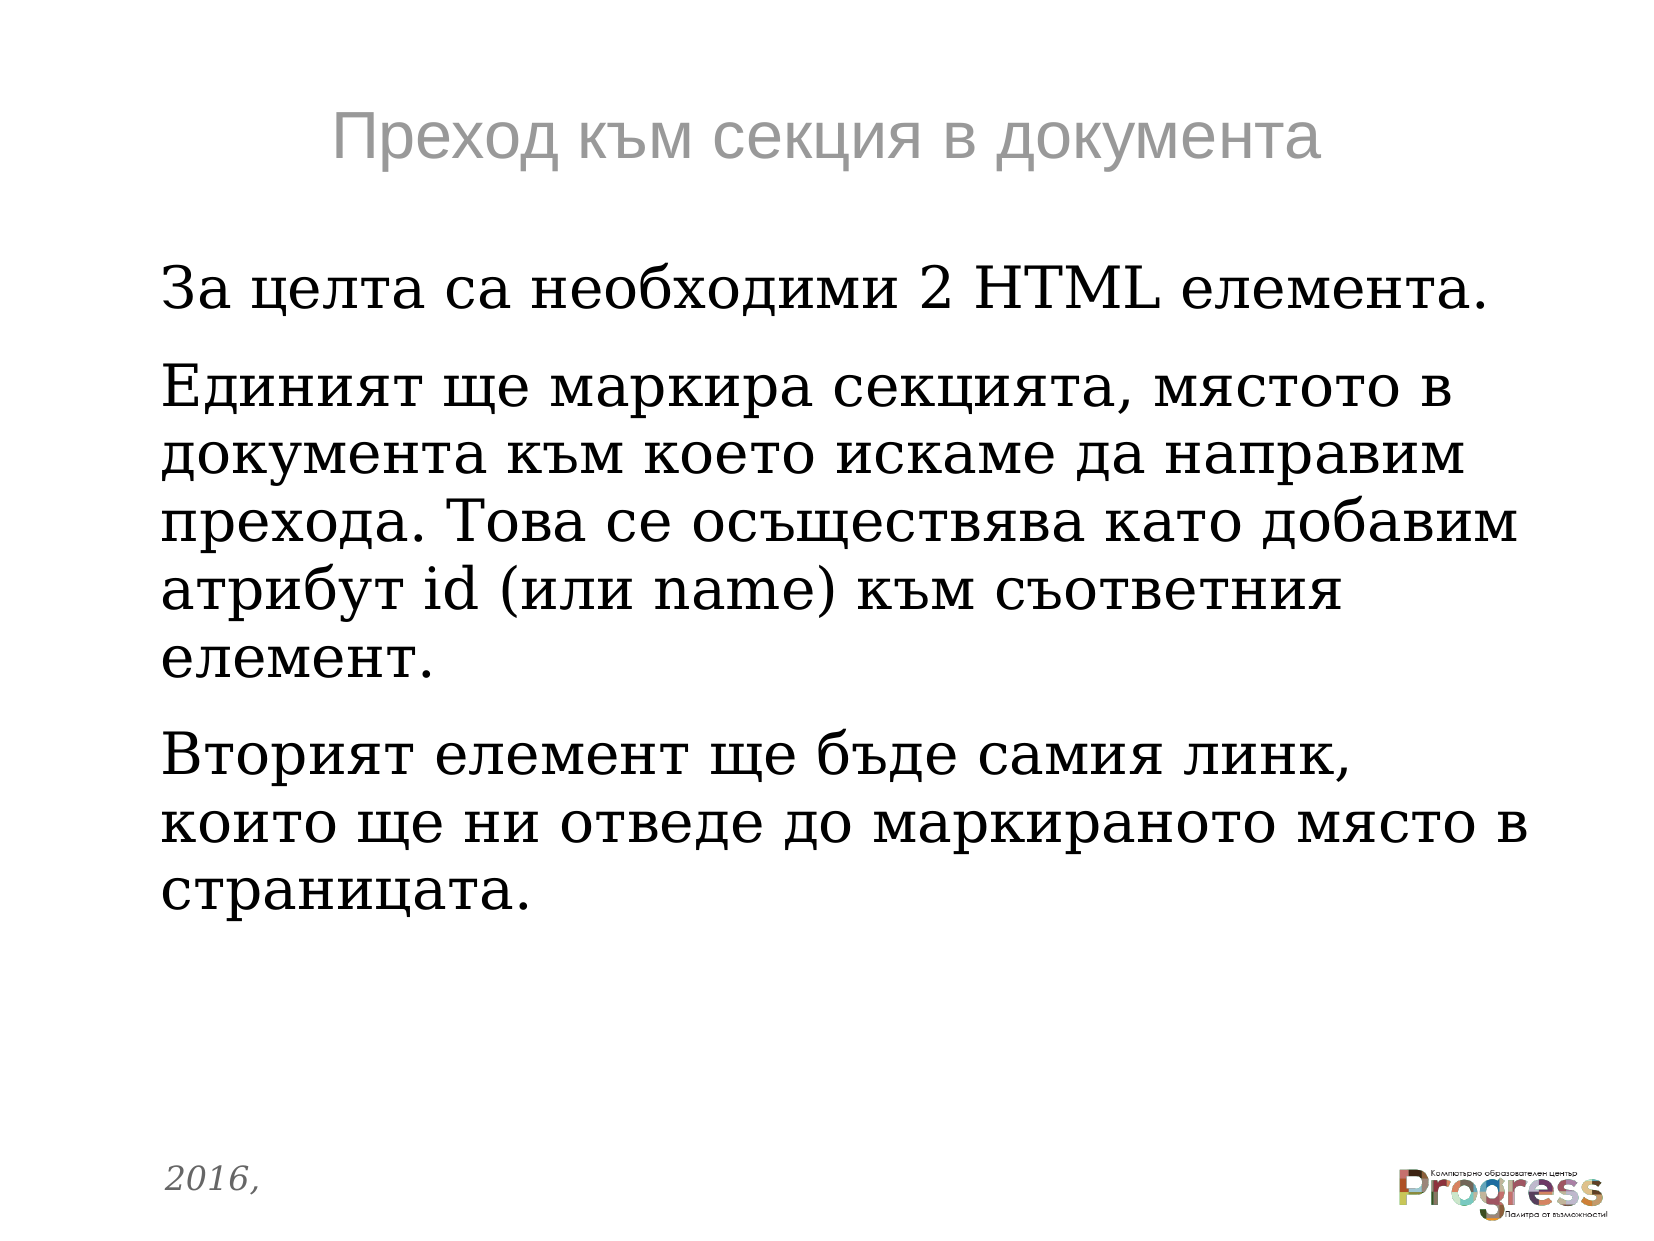

# Преход към секция в документа
За целта са необходими 2 HTML елемента.
Единият ще маркира секцията, мястото в документа към което искаме да направим прехода. Това се осъществява като добавим атрибут id (или name) към съответния елемент.
Вторият елемент ще бъде самия линк, които ще ни отведе до маркираното място в страницата.
2016,